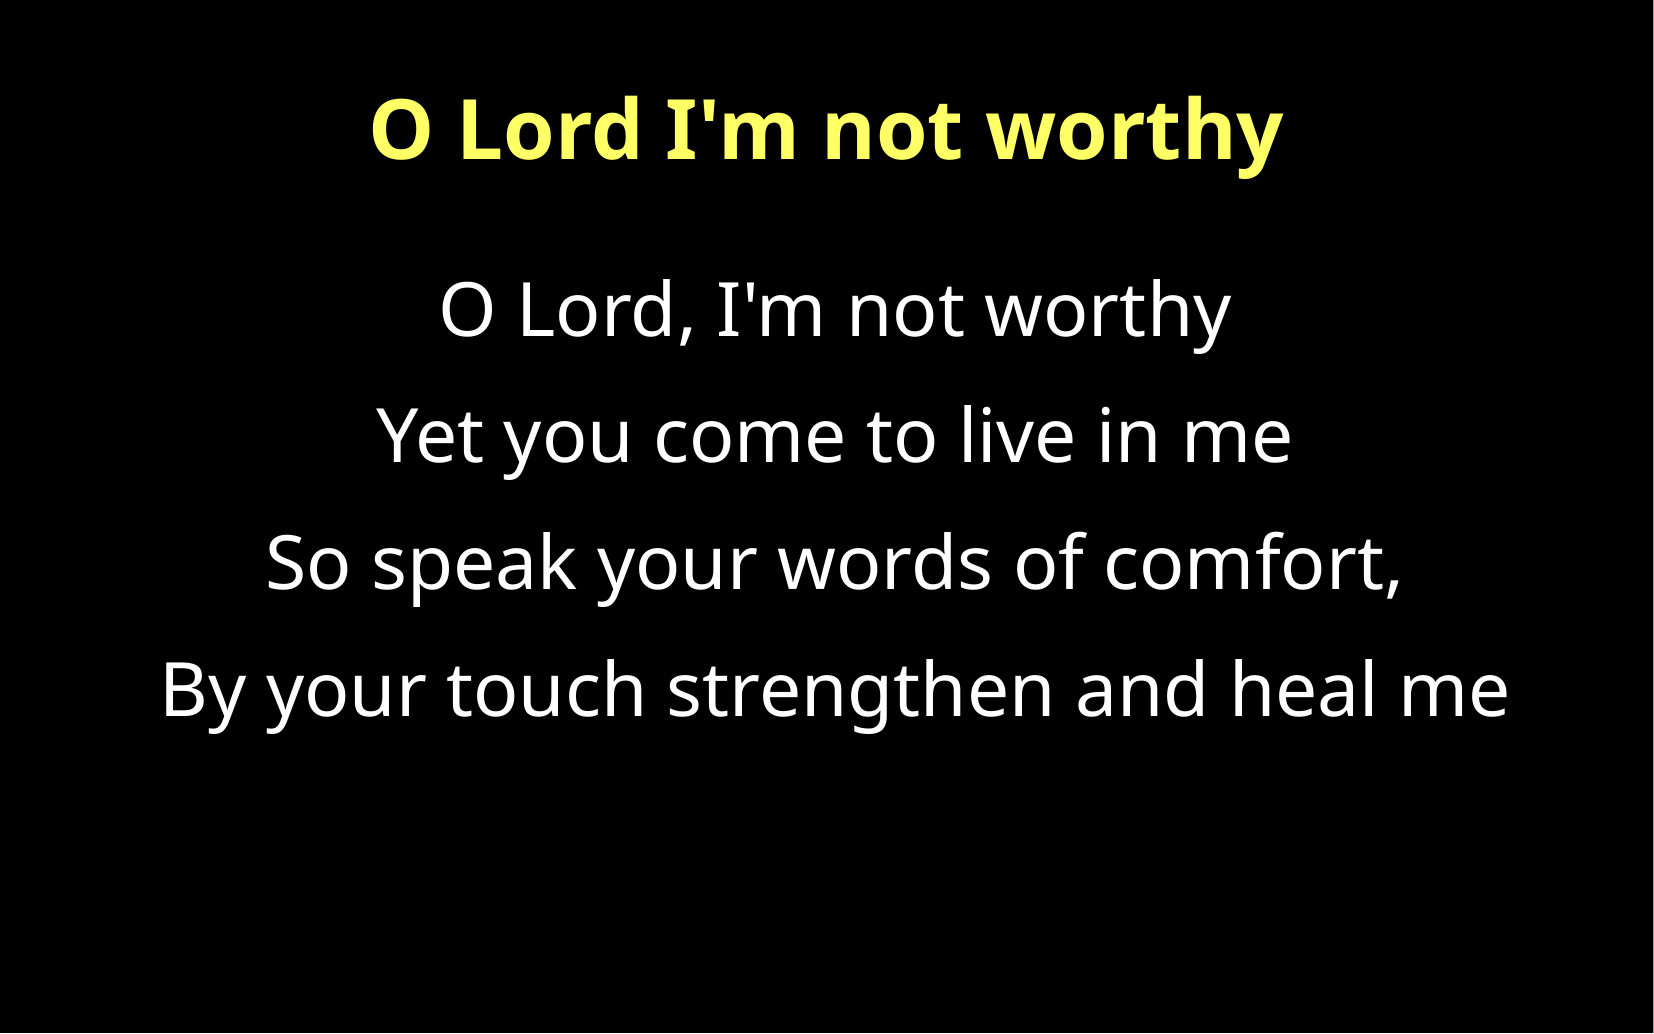

# O Lord I'm not worthy
O Lord, I'm not worthy
Yet you come to live in me
So speak your words of comfort,
By your touch strengthen and heal me